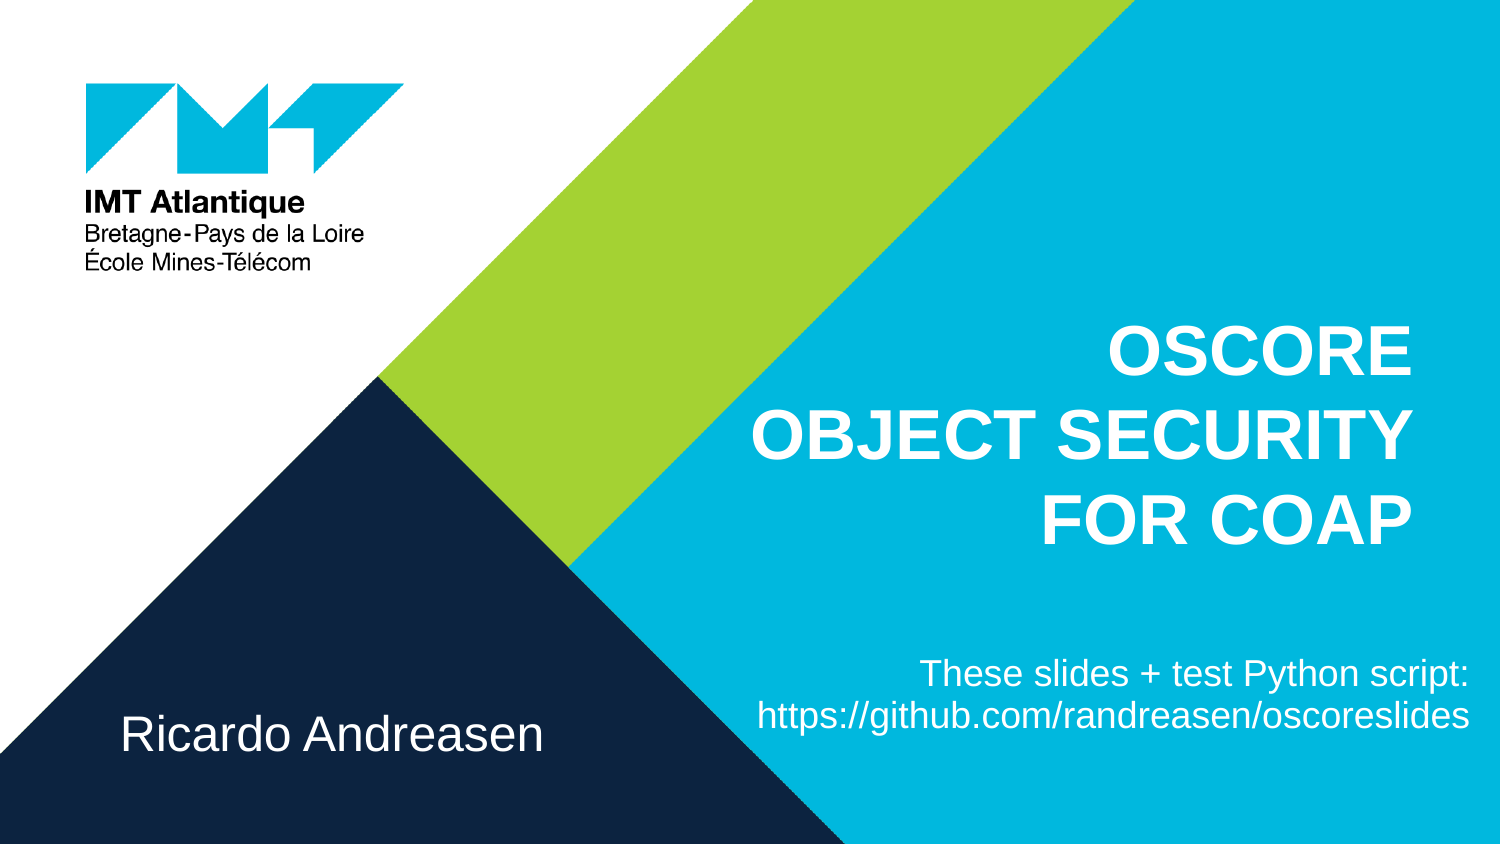

# OSCORE
Object security for coap
These slides + test Python script:
https://github.com/randreasen/oscoreslides
Ricardo Andreasen